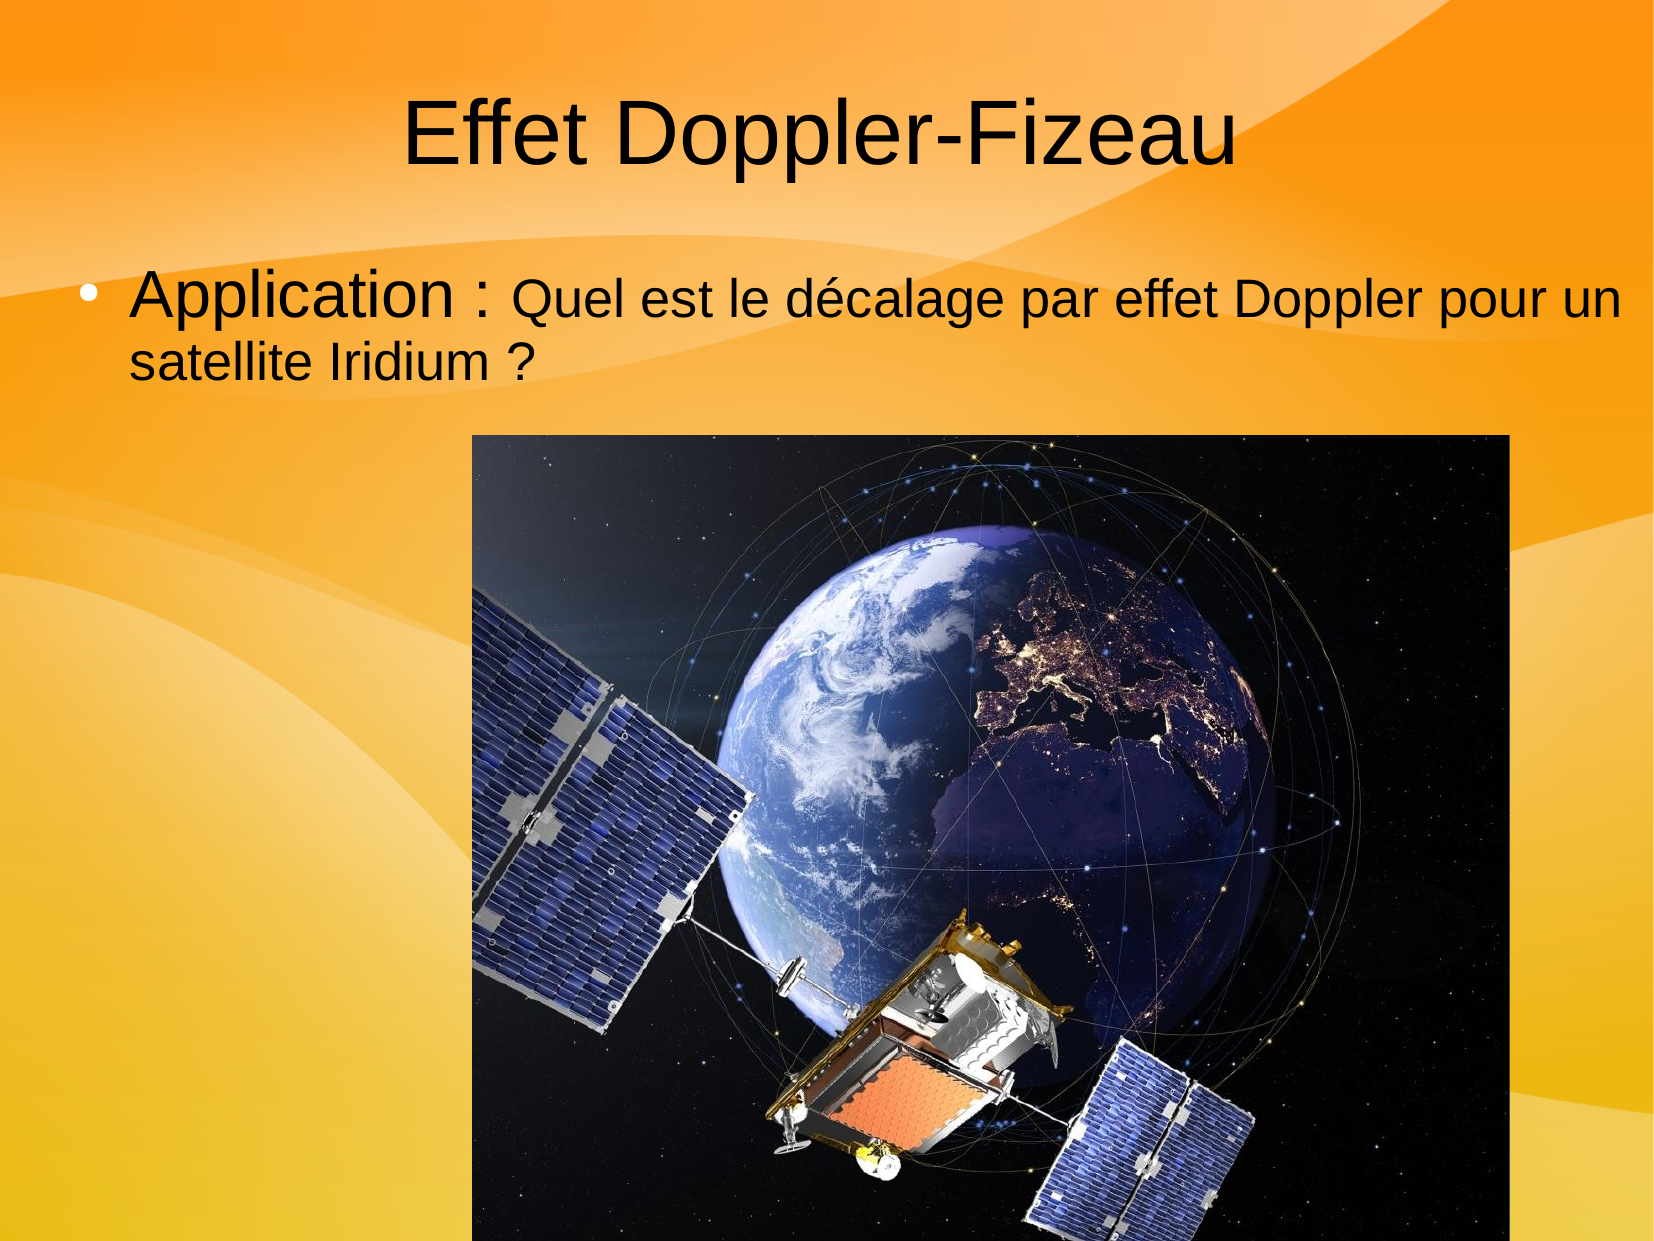

# Effet Doppler-Fizeau
Application : Quel est le décalage par effet Doppler pour un satellite Iridium ?